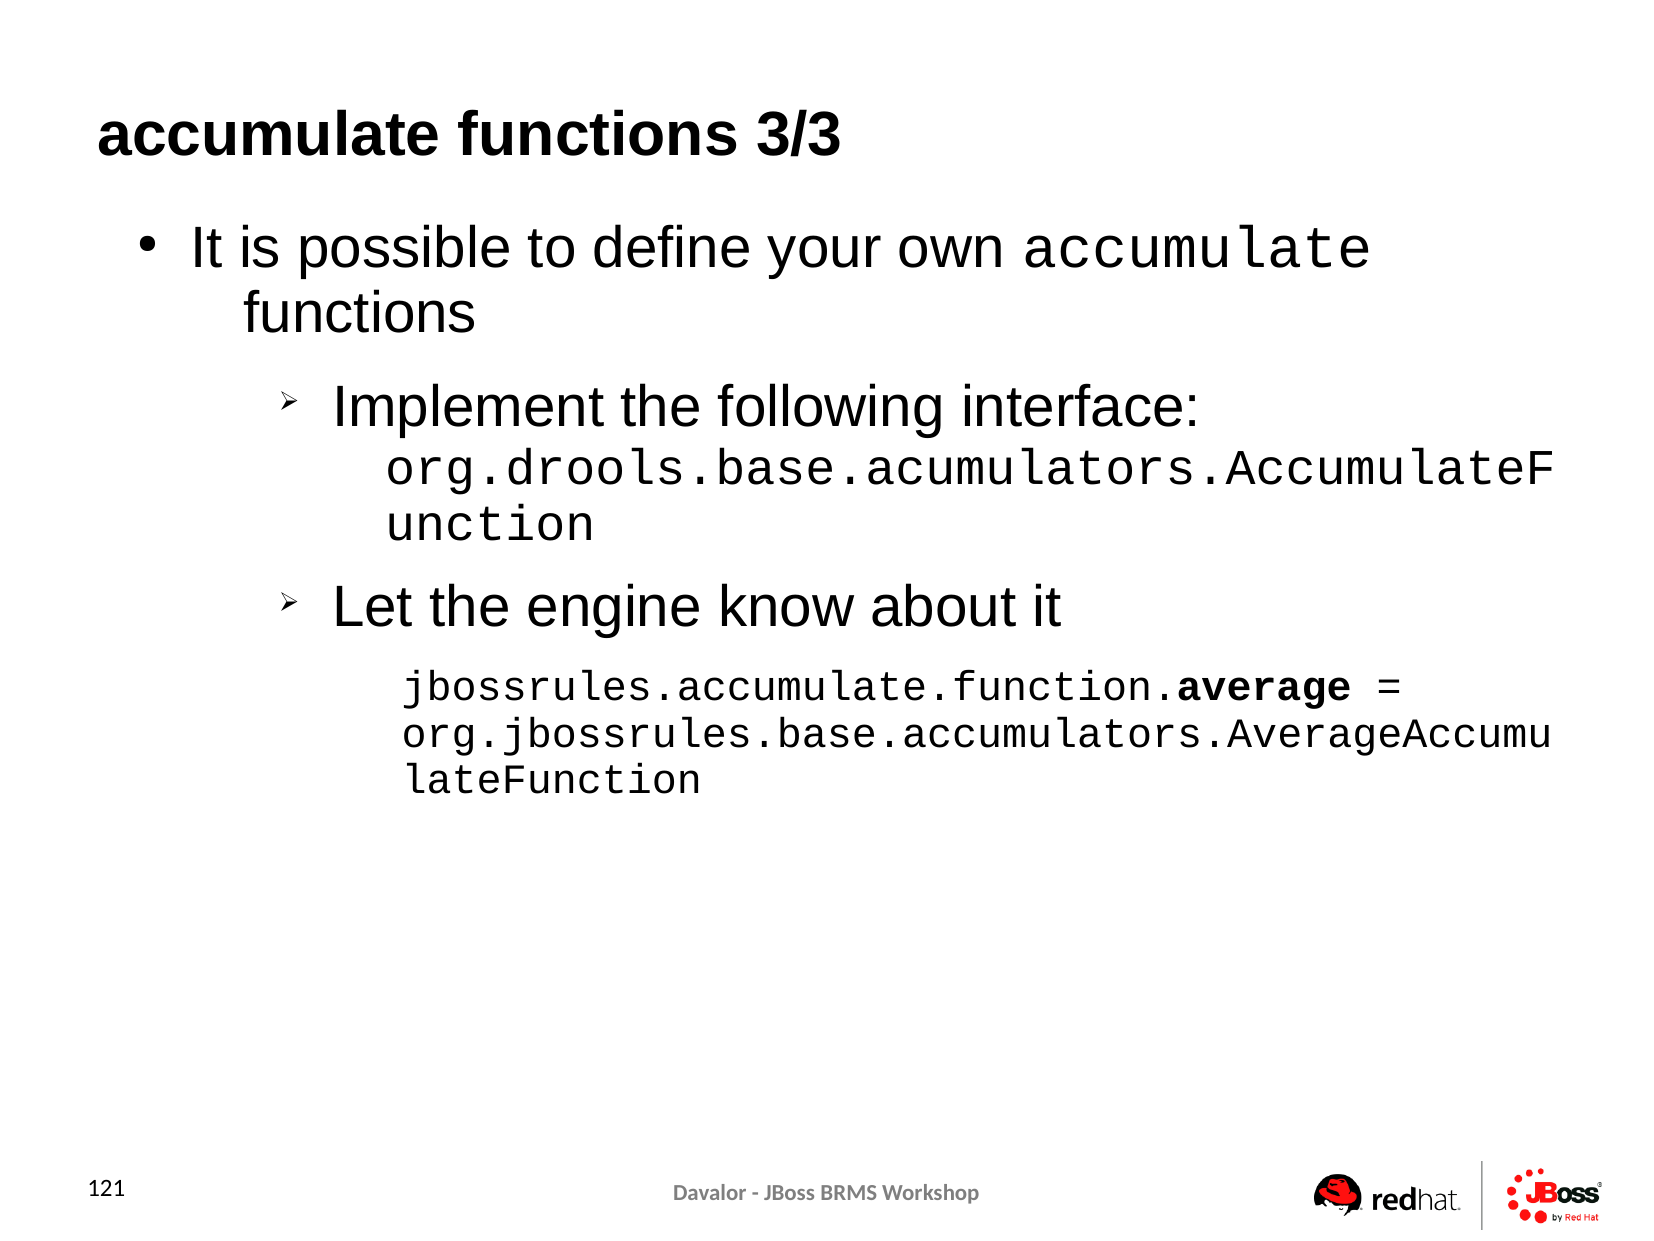

# accumulate functions 3/3
It is possible to define your own accumulate functions
Implement the following interface: org.drools.base.acumulators.AccumulateFunction
Let the engine know about it
jbossrules.accumulate.function.average = org.jbossrules.base.accumulators.AverageAccumulateFunction